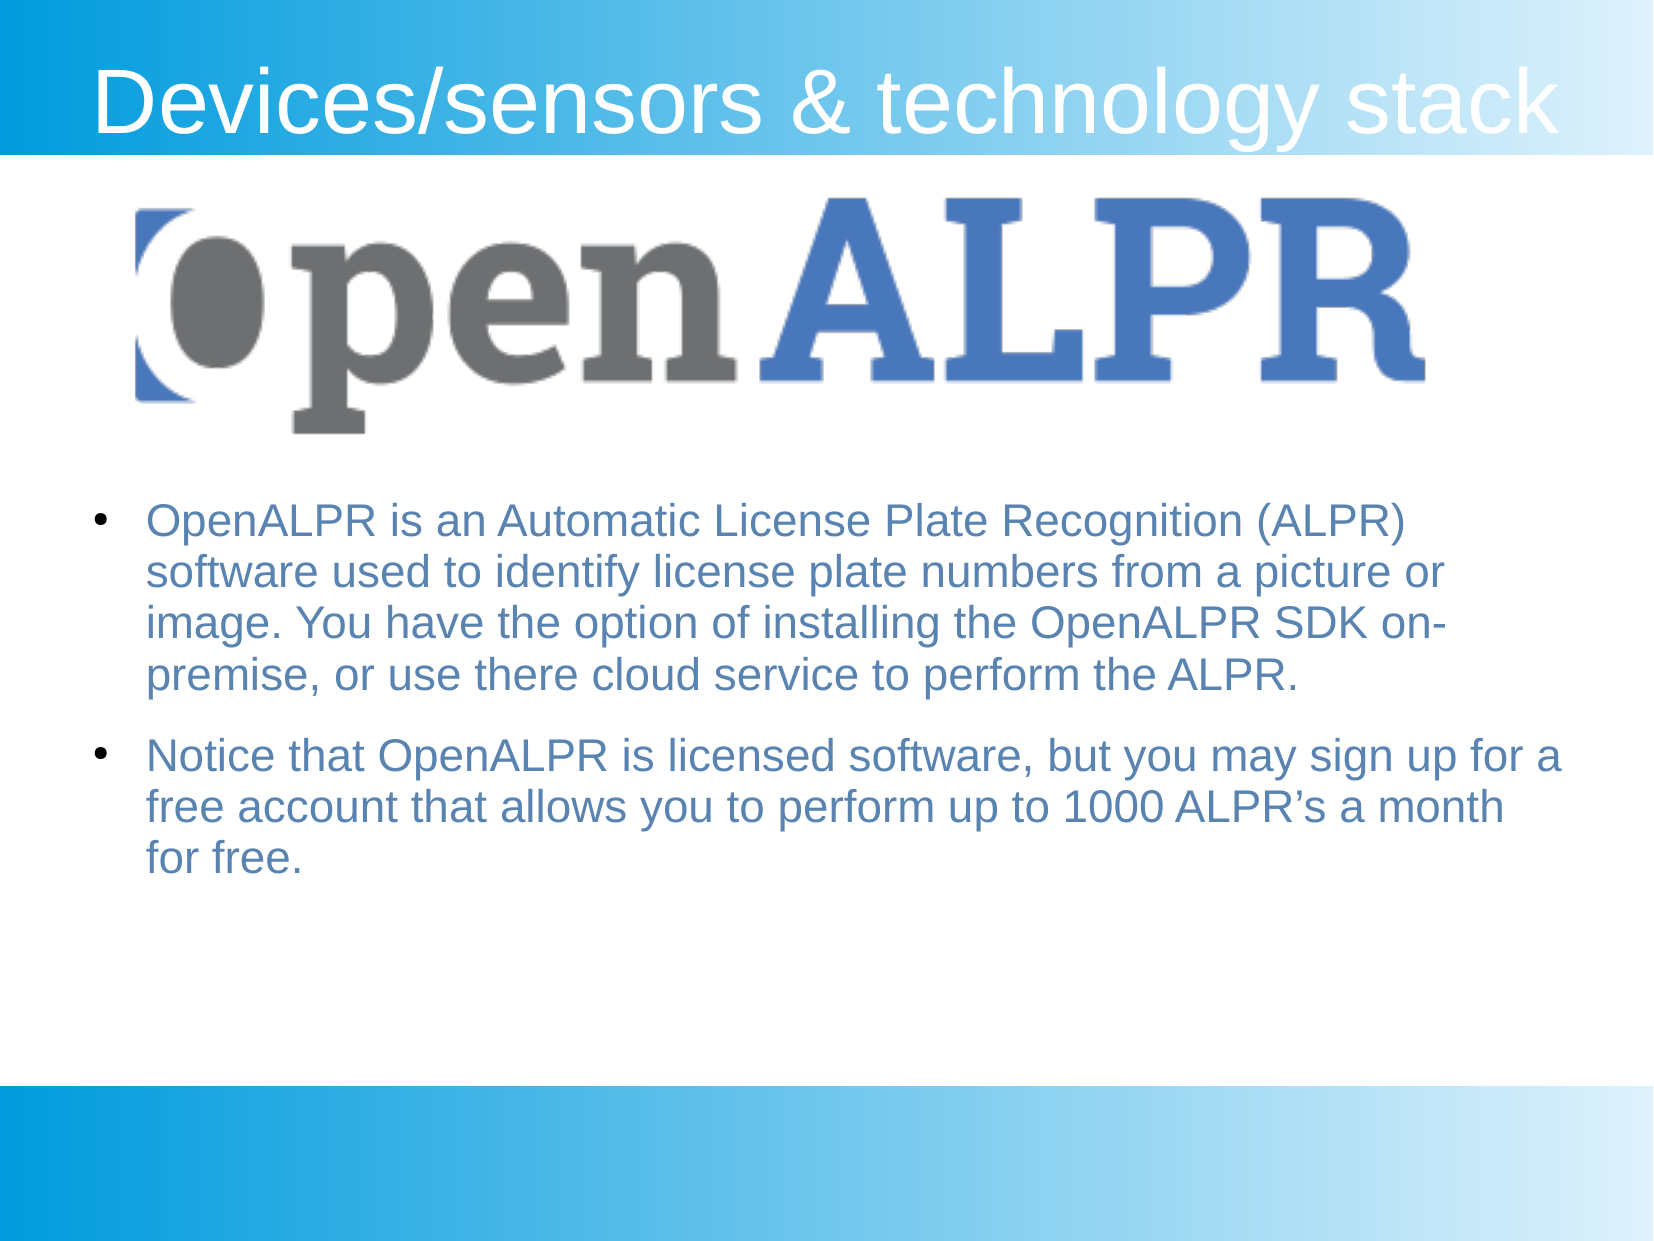

# Devices/sensors & technology stack
OpenALPR is an Automatic License Plate Recognition (ALPR) software used to identify license plate numbers from a picture or image. You have the option of installing the OpenALPR SDK on-premise, or use there cloud service to perform the ALPR.
Notice that OpenALPR is licensed software, but you may sign up for a free account that allows you to perform up to 1000 ALPR’s a month for free.